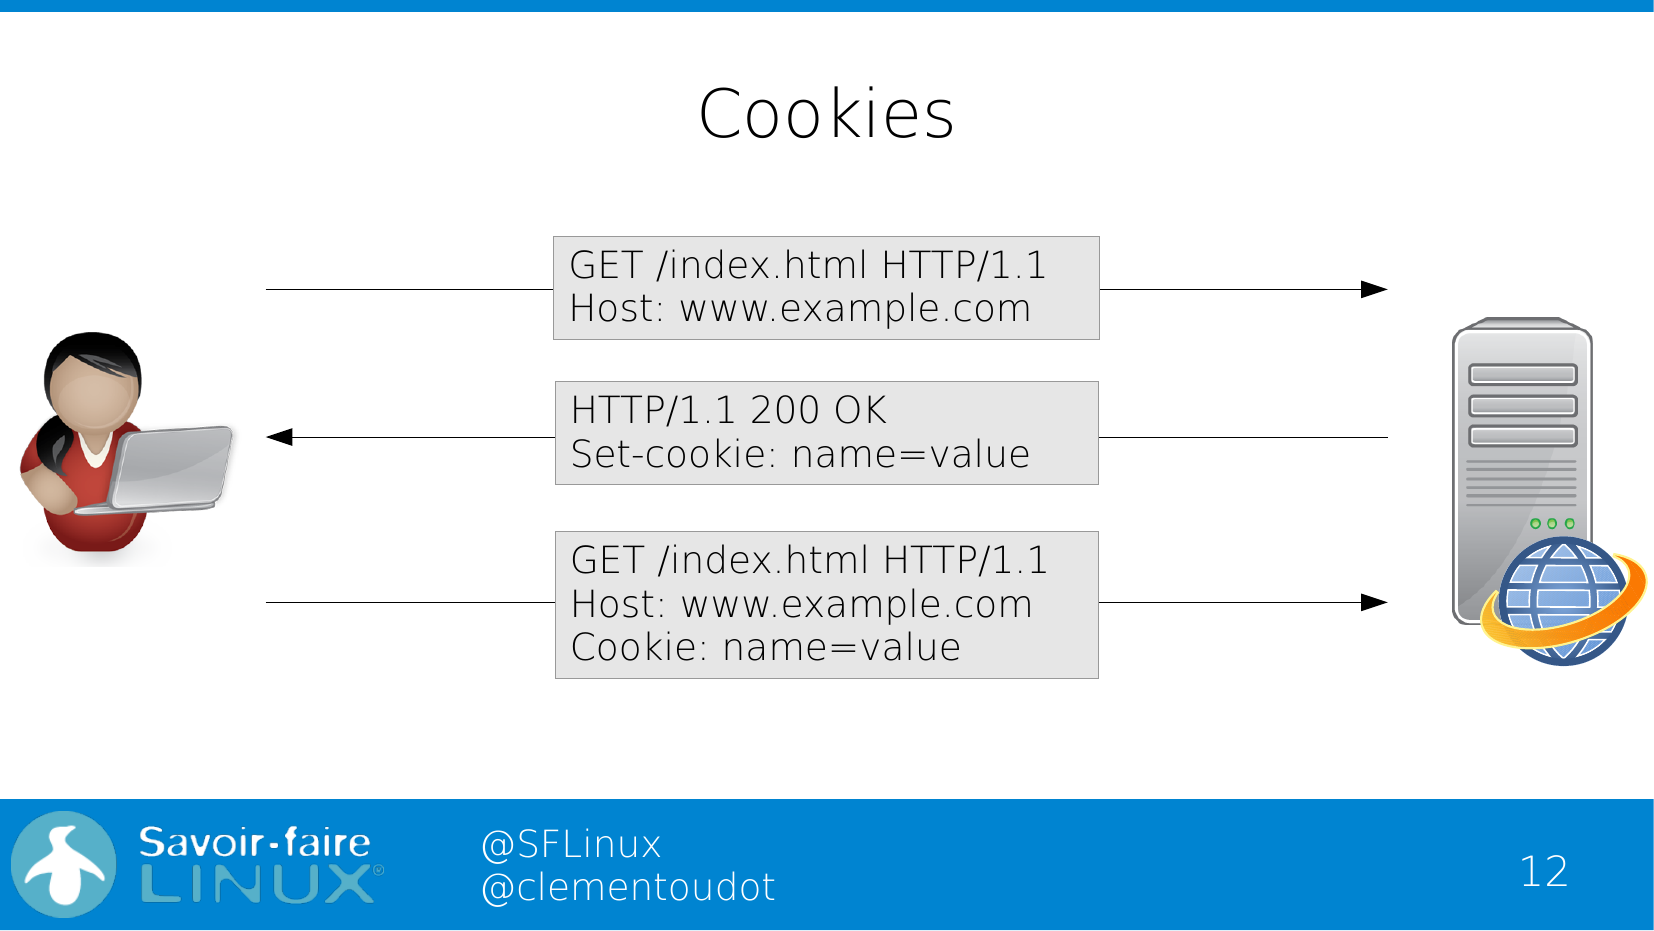

# Cookies
GET /index.html HTTP/1.1
Host: www.example.com
HTTP/1.1 200 OK
Set-cookie: name=value
GET /index.html HTTP/1.1
Host: www.example.com
Cookie: name=value
12